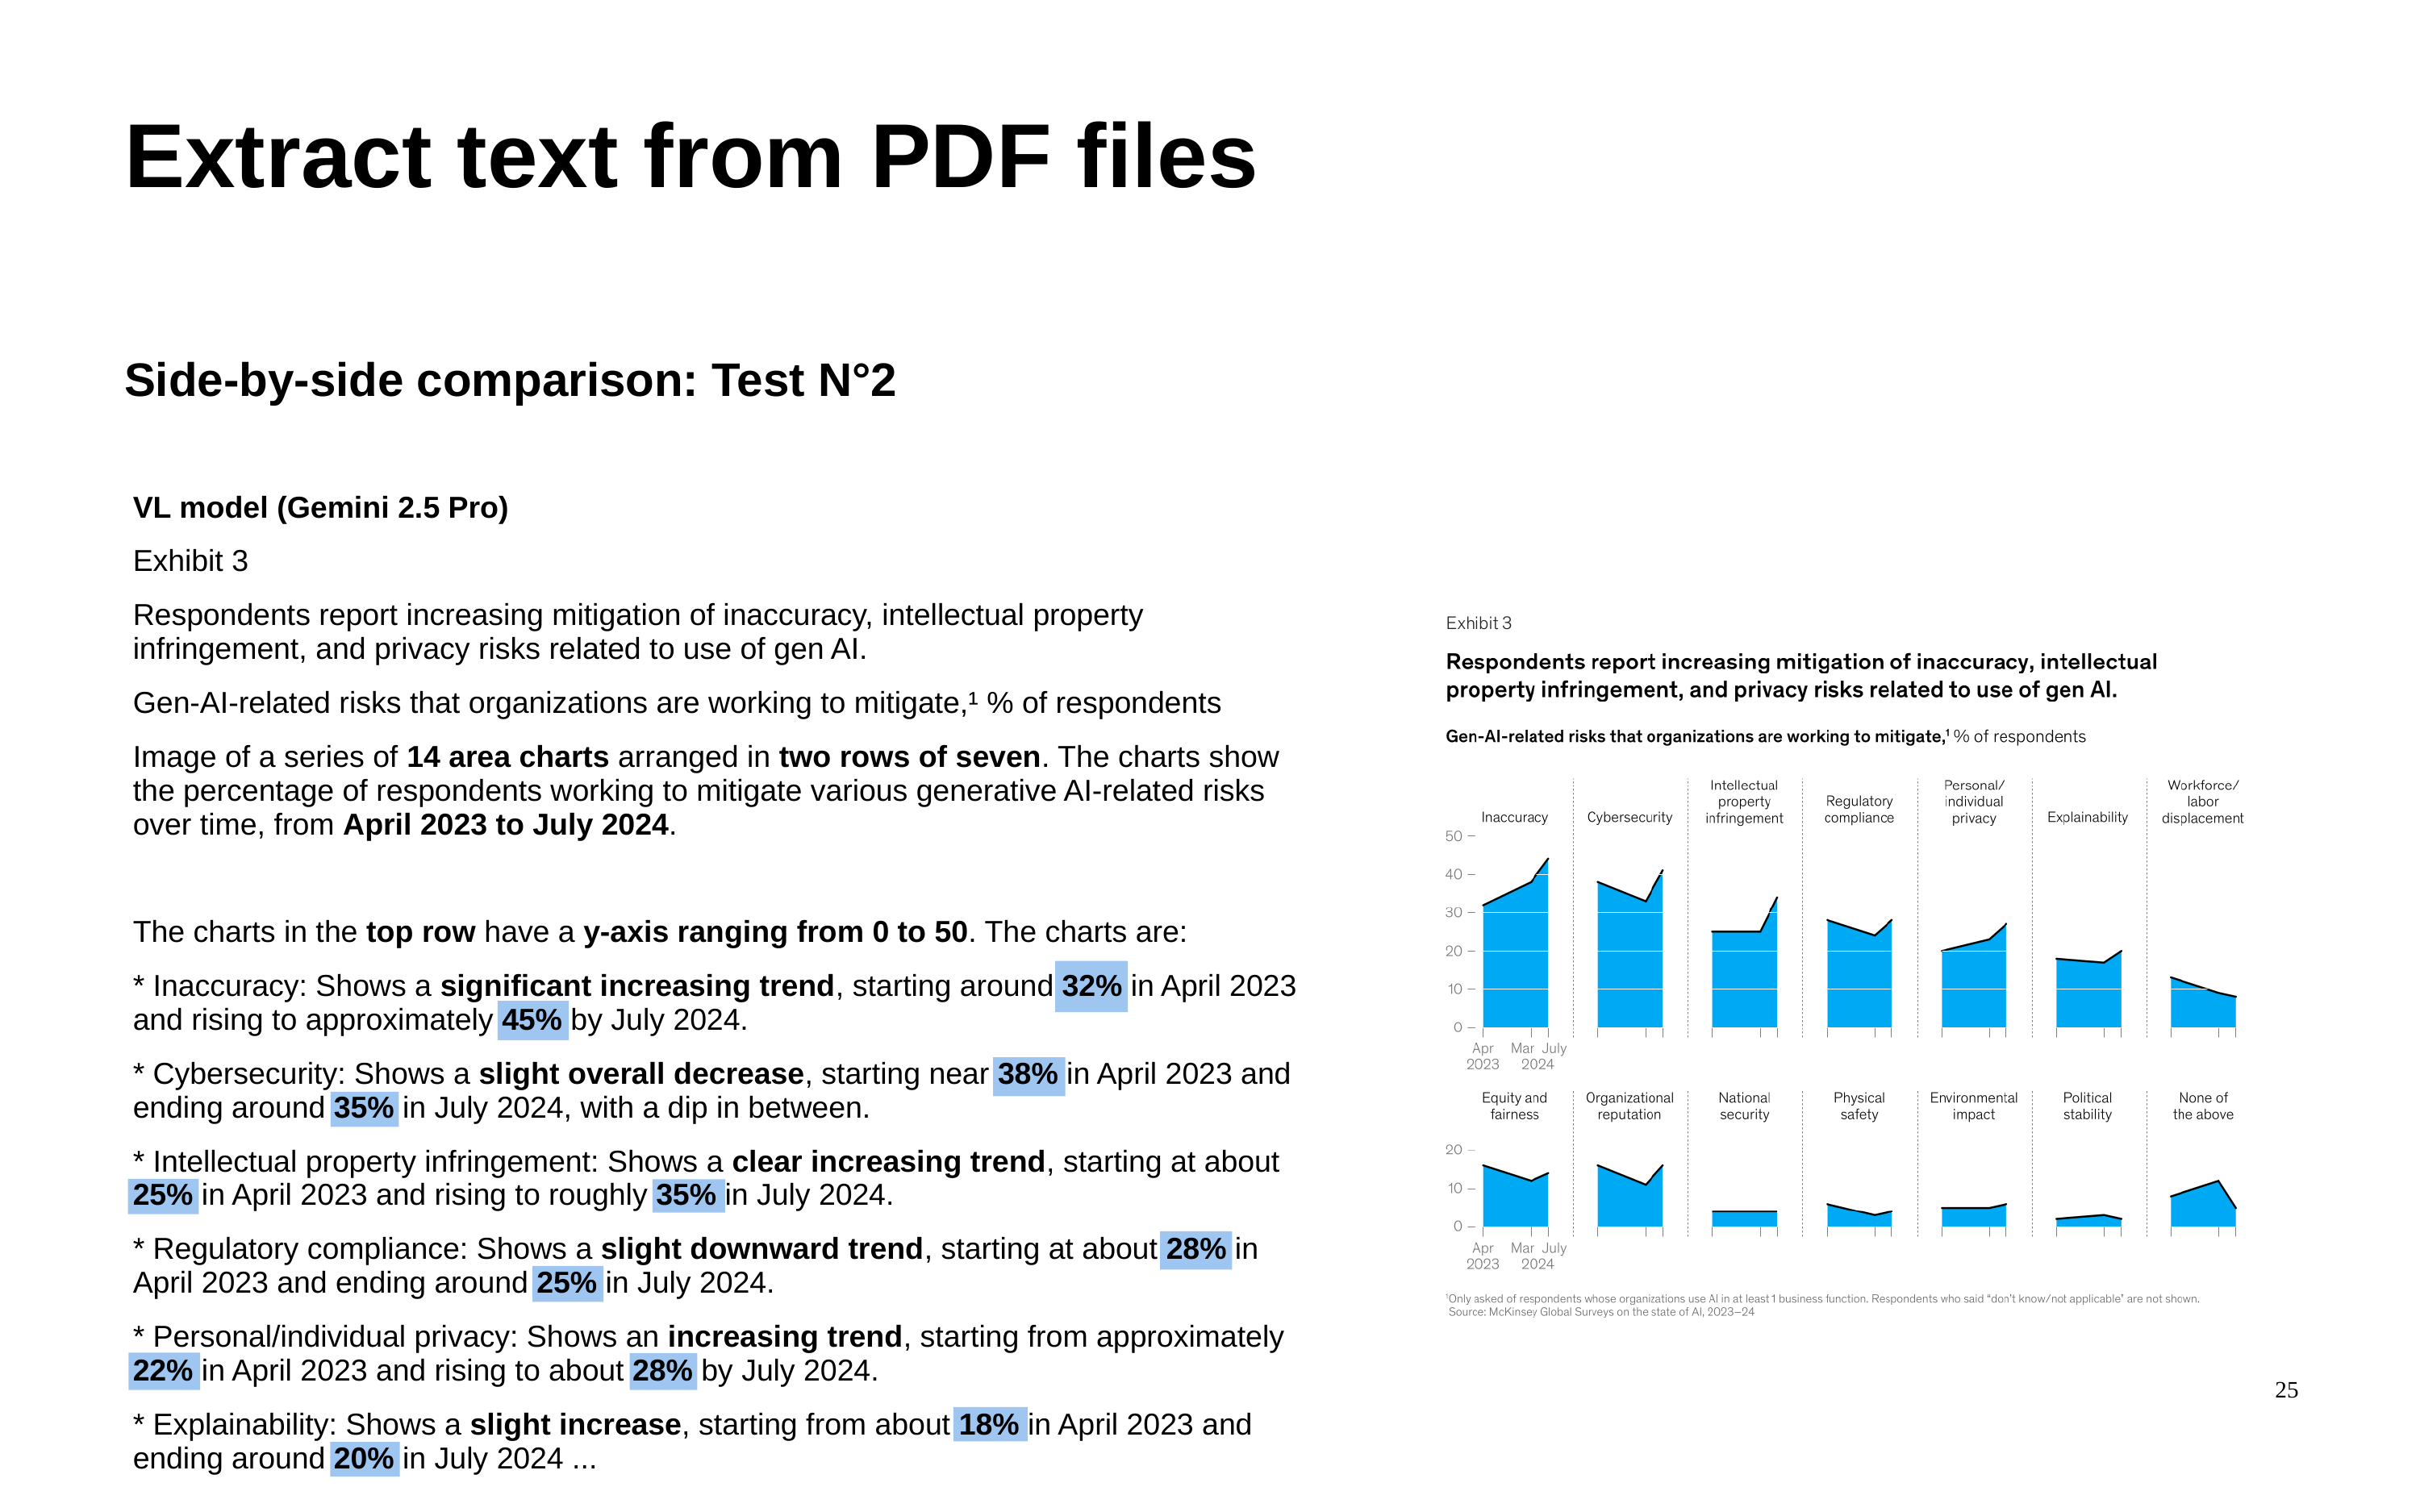

Extract text from PDF files
Side-by-side comparison: Test N°2
VL model (Gemini 2.5 Pro)
Exhibit 3
Respondents report increasing mitigation of inaccuracy, intellectual property infringement, and privacy risks related to use of gen AI.
Gen-AI-related risks that organizations are working to mitigate,¹ % of respondents
Image of a series of 14 area charts arranged in two rows of seven. The charts show the percentage of respondents working to mitigate various generative AI-related risks over time, from April 2023 to July 2024.
The charts in the top row have a y-axis ranging from 0 to 50. The charts are:
* Inaccuracy: Shows a significant increasing trend, starting around 32% in April 2023 and rising to approximately 45% by July 2024.
* Cybersecurity: Shows a slight overall decrease, starting near 38% in April 2023 and ending around 35% in July 2024, with a dip in between.
* Intellectual property infringement: Shows a clear increasing trend, starting at about 25% in April 2023 and rising to roughly 35% in July 2024.
* Regulatory compliance: Shows a slight downward trend, starting at about 28% in April 2023 and ending around 25% in July 2024.
* Personal/individual privacy: Shows an increasing trend, starting from approximately 22% in April 2023 and rising to about 28% by July 2024.
* Explainability: Shows a slight increase, starting from about 18% in April 2023 and ending around 20% in July 2024 ...
25